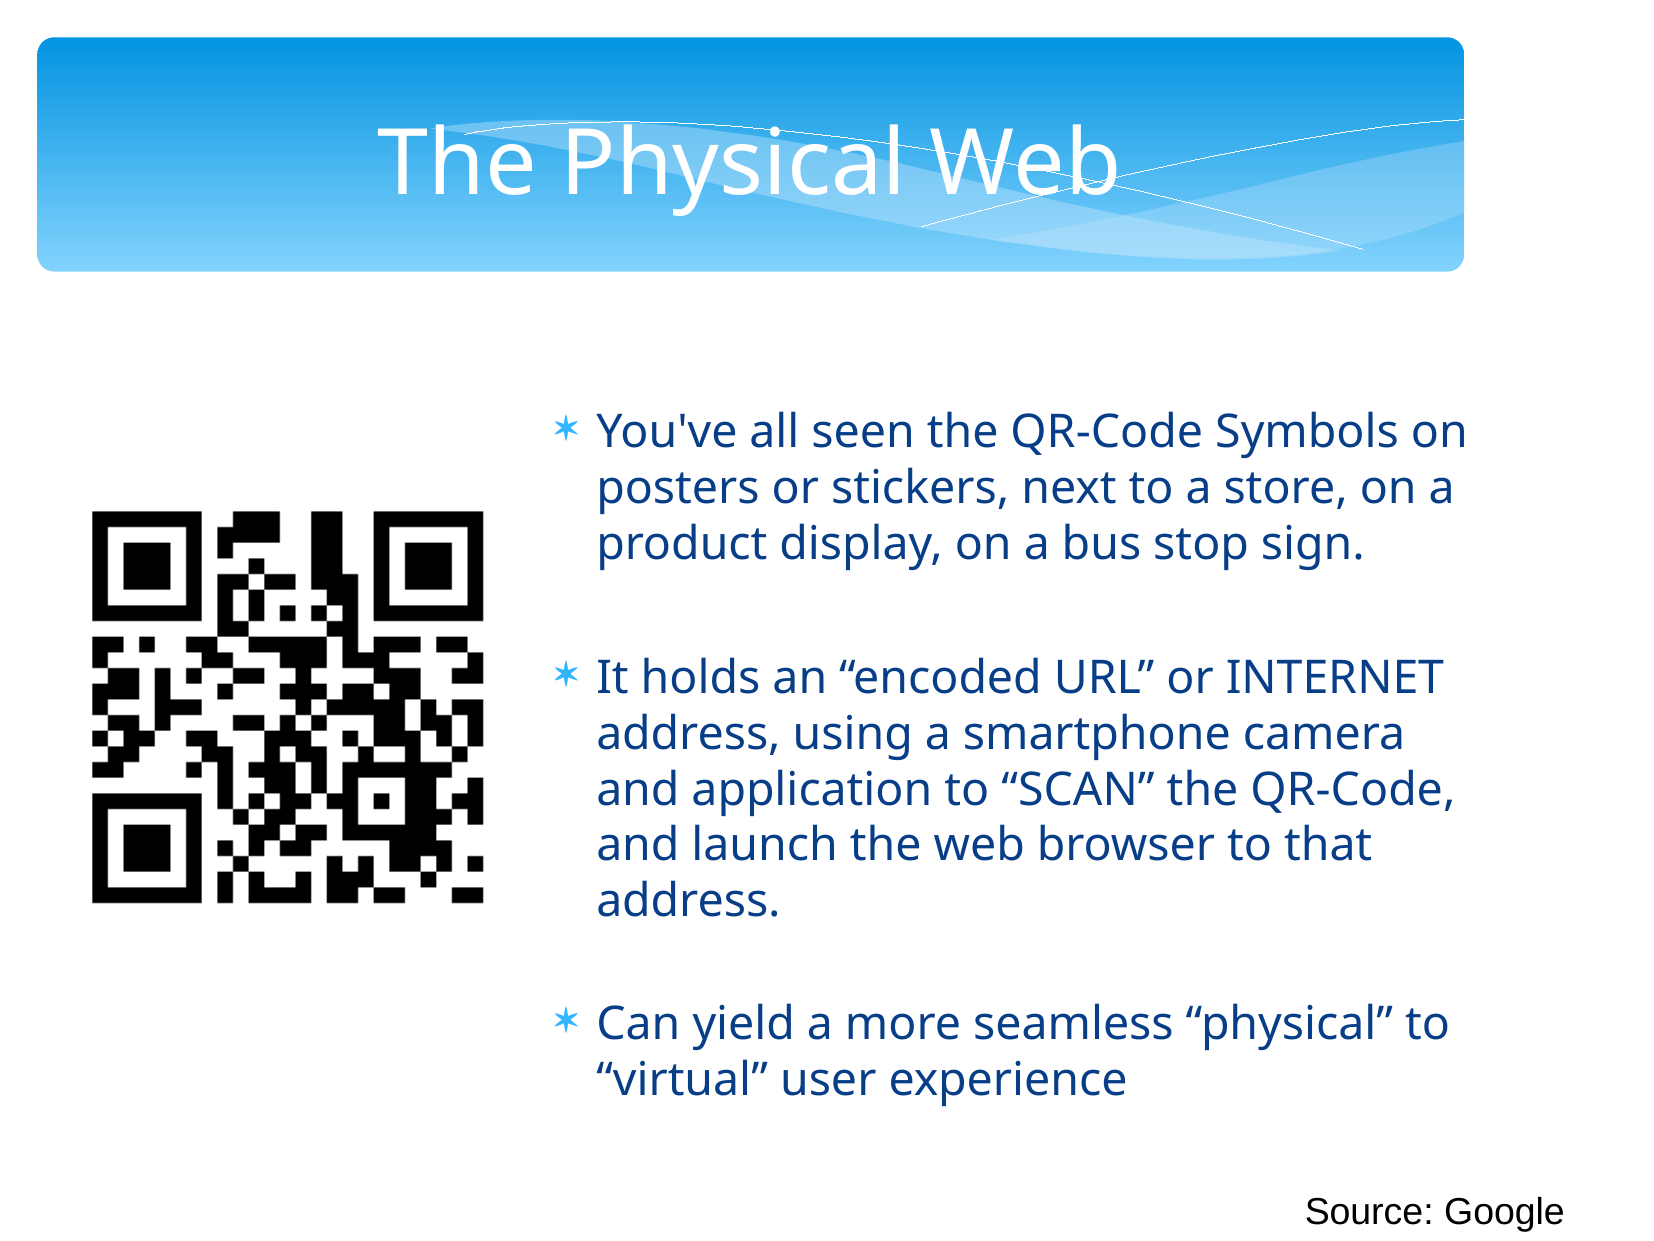

# The Physical Web
You've all seen the QR-Code Symbols on posters or stickers, next to a store, on a product display, on a bus stop sign.
It holds an “encoded URL” or INTERNET address, using a smartphone camera and application to “SCAN” the QR-Code, and launch the web browser to that address.
Can yield a more seamless “physical” to “virtual” user experience
Source: Google